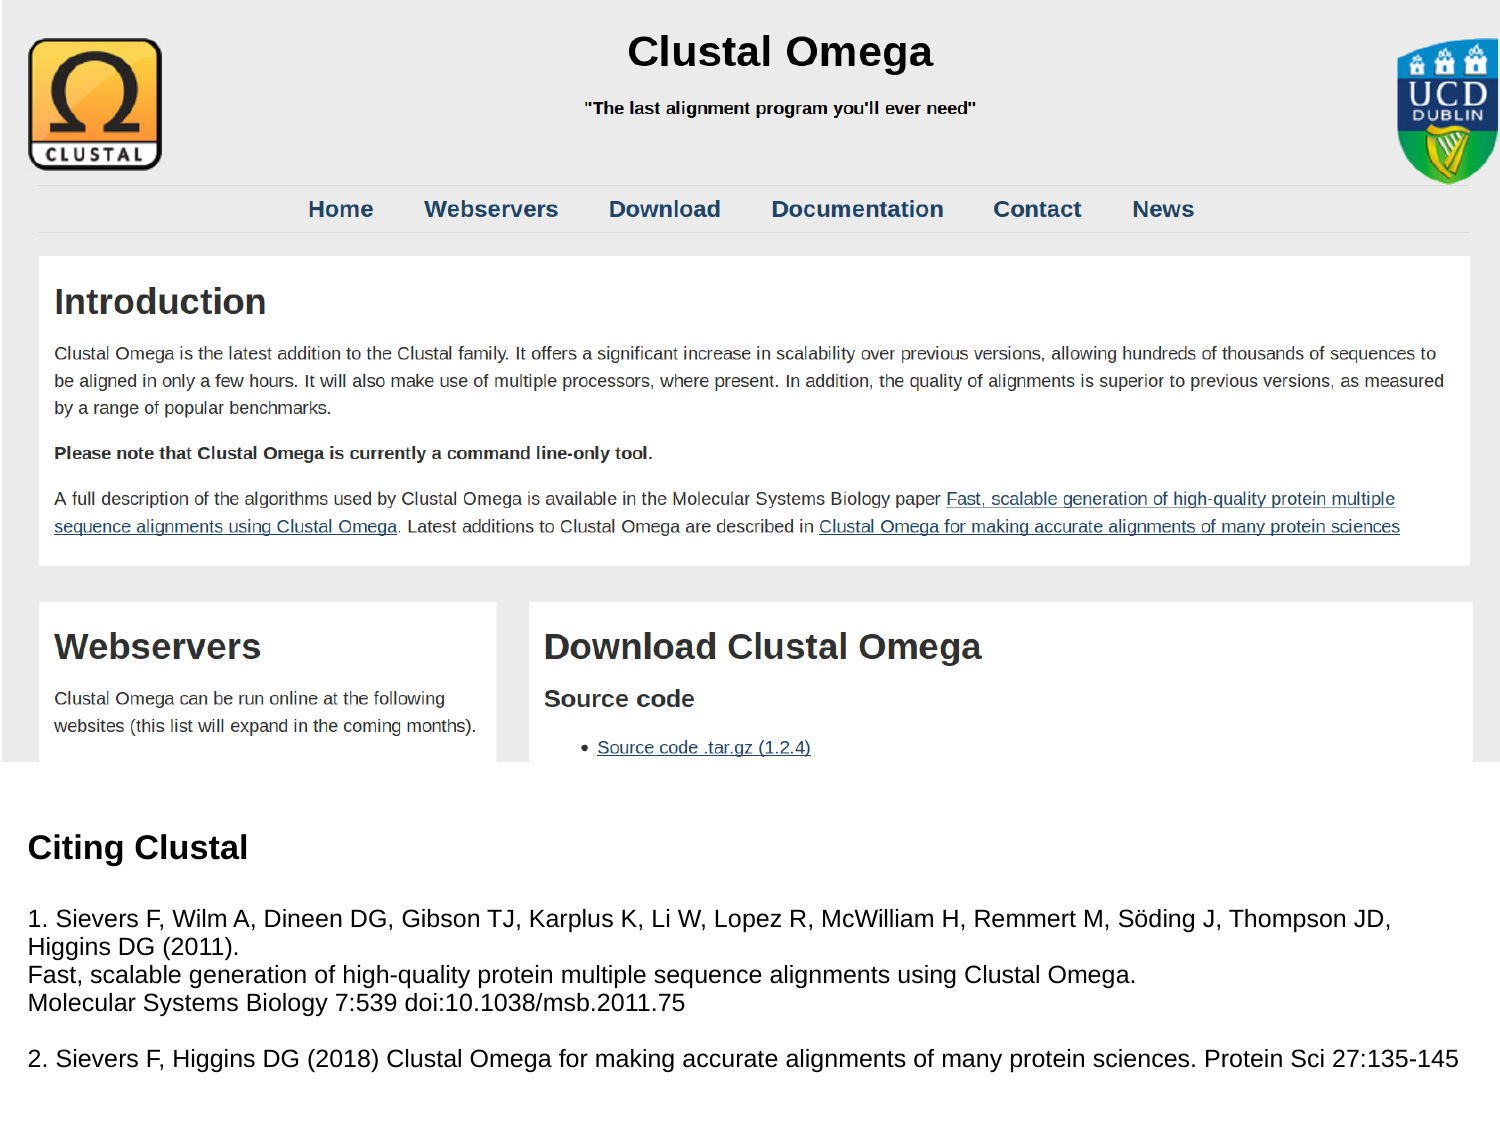

Citing Clustal
1. Sievers F, Wilm A, Dineen DG, Gibson TJ, Karplus K, Li W, Lopez R, McWilliam H, Remmert M, Söding J, Thompson JD, Higgins DG (2011).
Fast, scalable generation of high-quality protein multiple sequence alignments using Clustal Omega.
Molecular Systems Biology 7:539 doi:10.1038/msb.2011.75
2. Sievers F, Higgins DG (2018) Clustal Omega for making accurate alignments of many protein sciences. Protein Sci 27:135-145